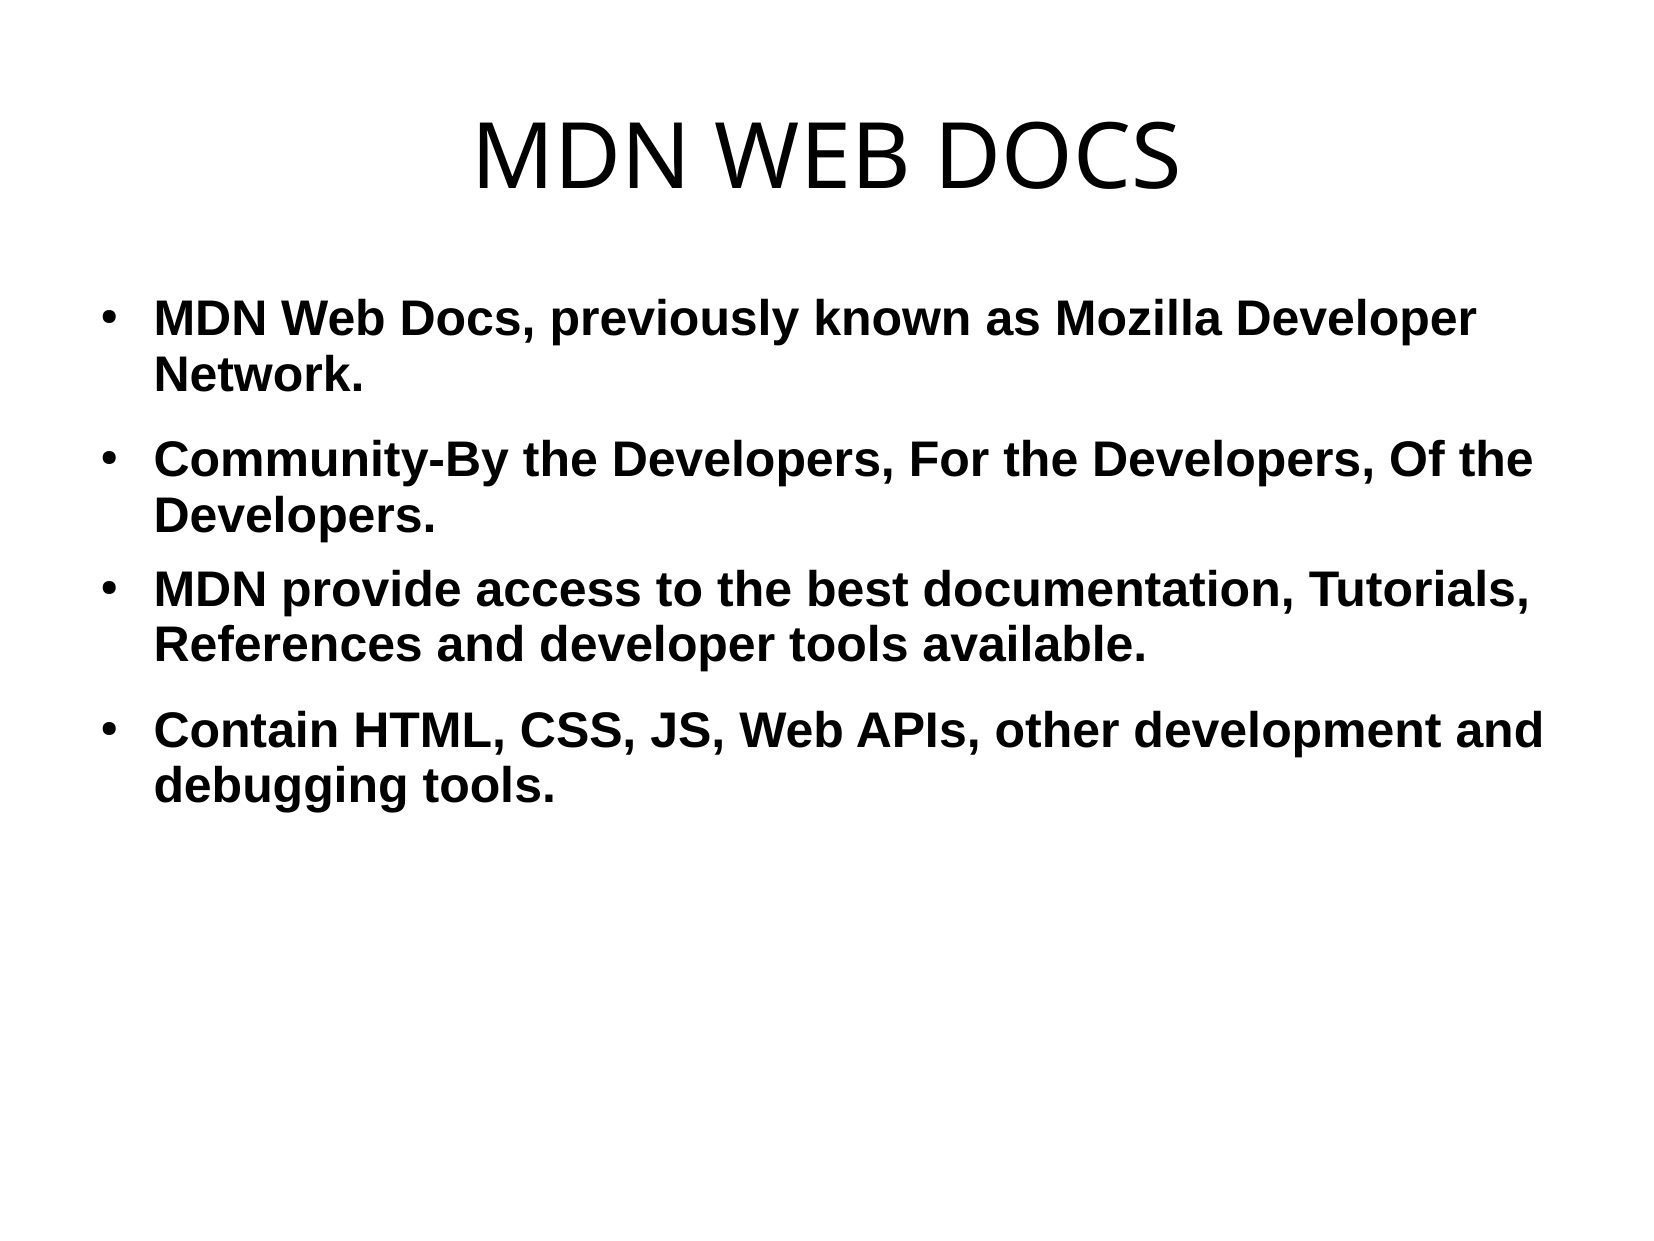

# MDN WEB DOCS
MDN Web Docs, previously known as Mozilla Developer Network.
Community-By the Developers, For the Developers, Of the Developers.
MDN provide access to the best documentation, Tutorials, References and developer tools available.
Contain HTML, CSS, JS, Web APIs, other development and debugging tools.